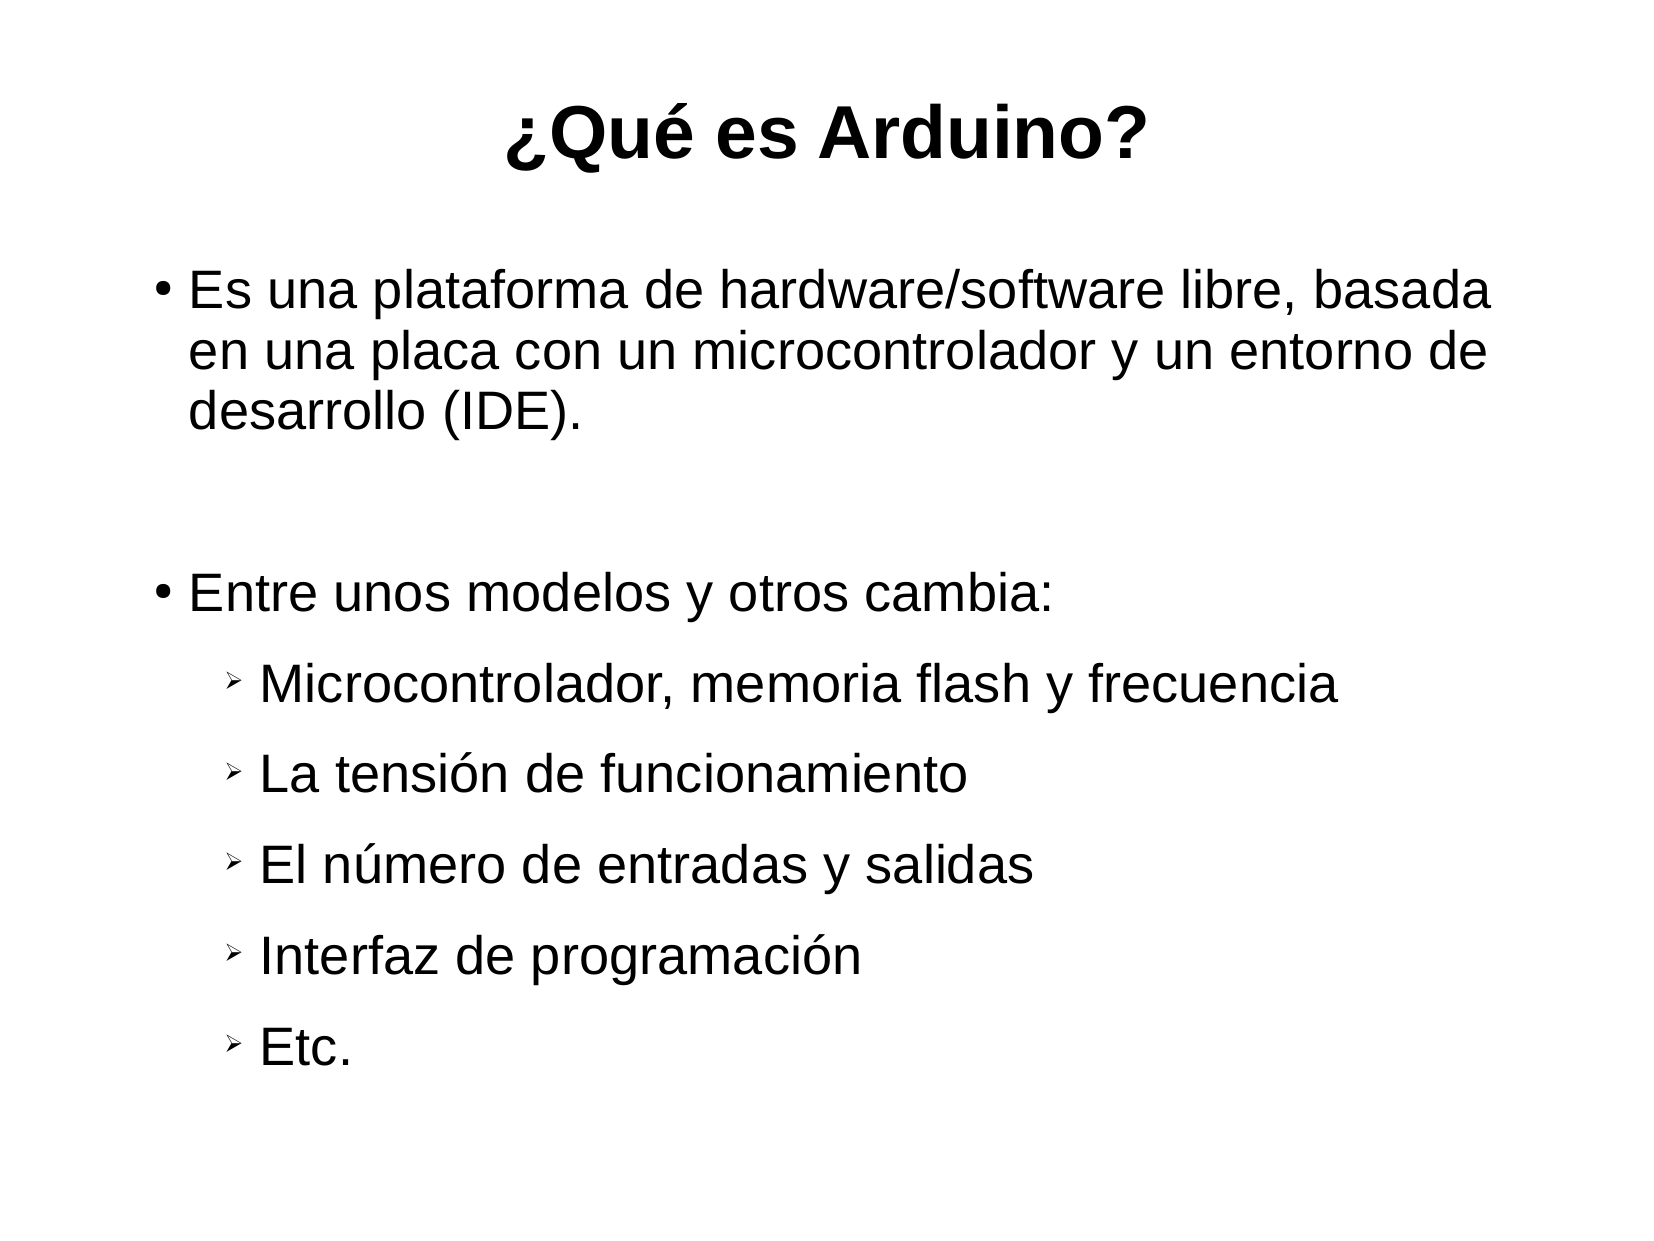

# ¿Qué es Arduino?
Es una plataforma de hardware/software libre, basada en una placa con un microcontrolador y un entorno de desarrollo (IDE).
Entre unos modelos y otros cambia:
Microcontrolador, memoria flash y frecuencia
La tensión de funcionamiento
El número de entradas y salidas
Interfaz de programación
Etc.